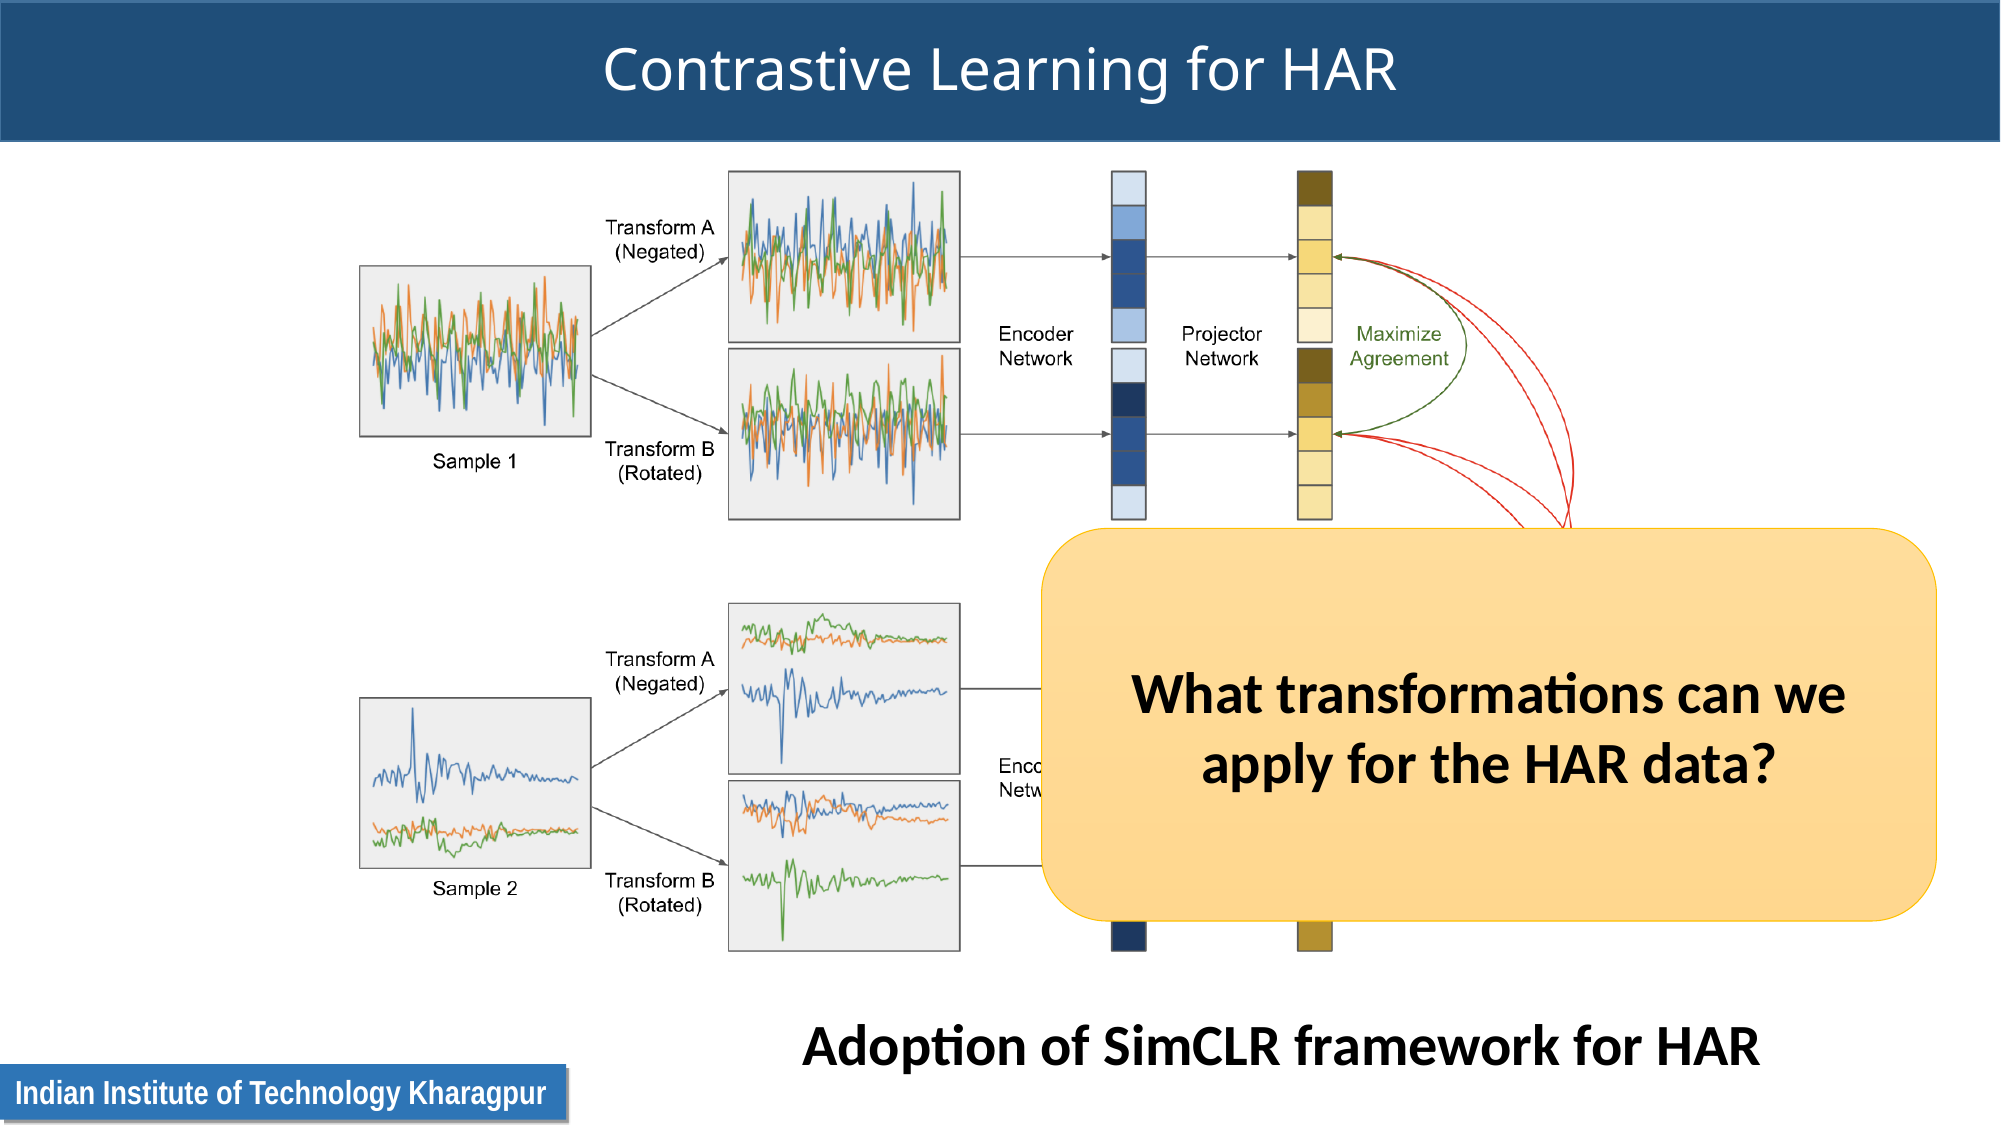

# Contrastive Learning for HAR
What transformations can we apply for the HAR data?
Adoption of SimCLR framework for HAR